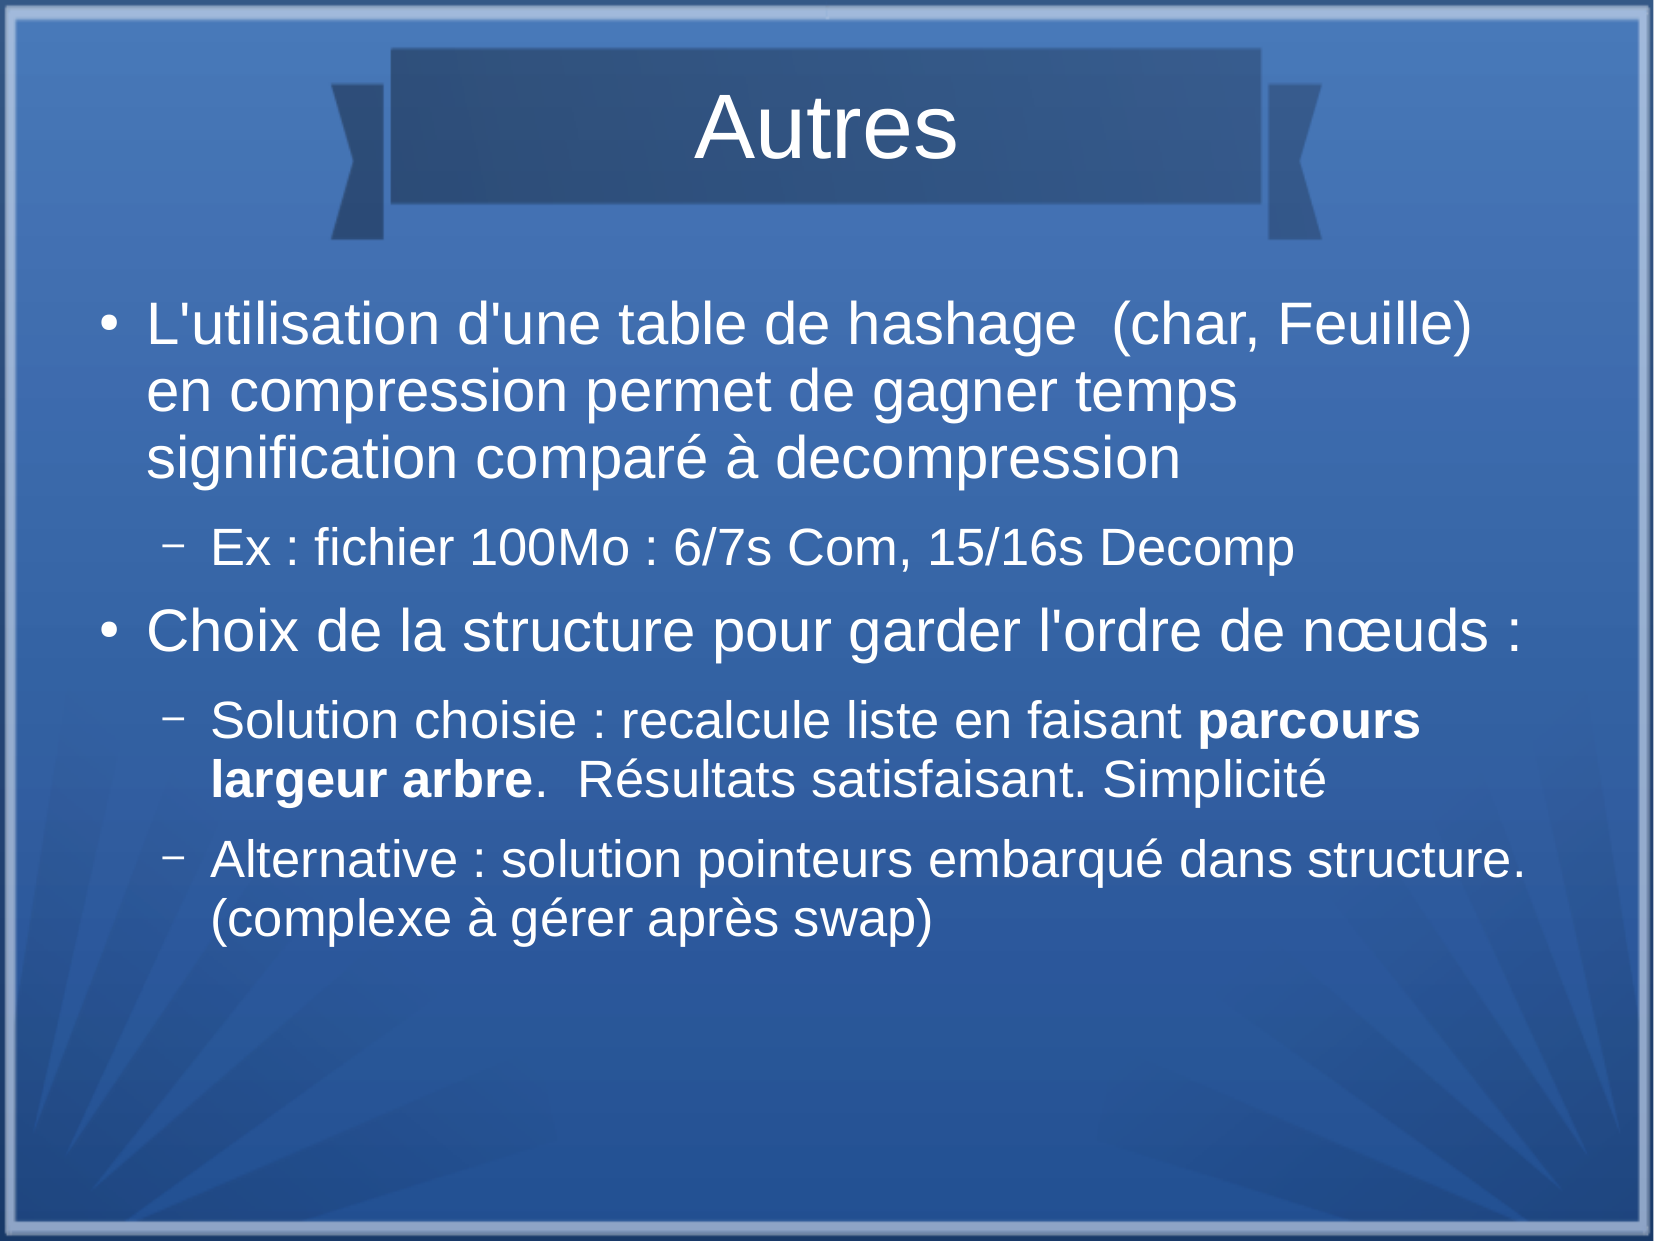

# Autres
L'utilisation d'une table de hashage (char, Feuille) en compression permet de gagner temps signification comparé à decompression
Ex : fichier 100Mo : 6/7s Com, 15/16s Decomp
Choix de la structure pour garder l'ordre de nœuds :
Solution choisie : recalcule liste en faisant parcours largeur arbre. Résultats satisfaisant. Simplicité
Alternative : solution pointeurs embarqué dans structure. (complexe à gérer après swap)